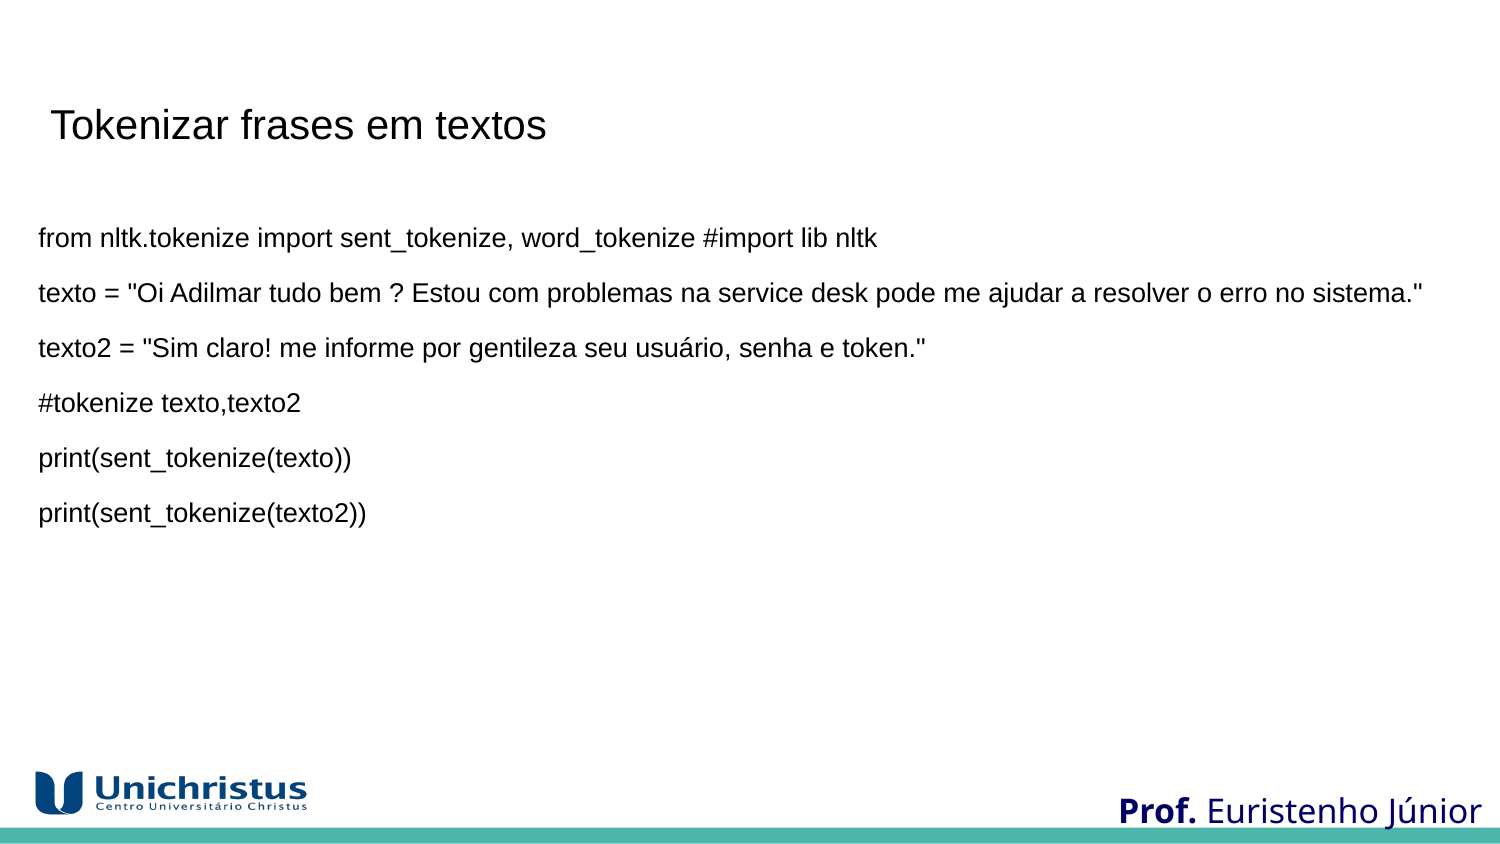

Tokenizar frases em textos
#
from nltk.tokenize import sent_tokenize, word_tokenize #import lib nltk
texto = "Oi Adilmar tudo bem ? Estou com problemas na service desk pode me ajudar a resolver o erro no sistema."
texto2 = "Sim claro! me informe por gentileza seu usuário, senha e token."
#tokenize texto,texto2
print(sent_tokenize(texto))
print(sent_tokenize(texto2))
Prof. Euristenho Júnior